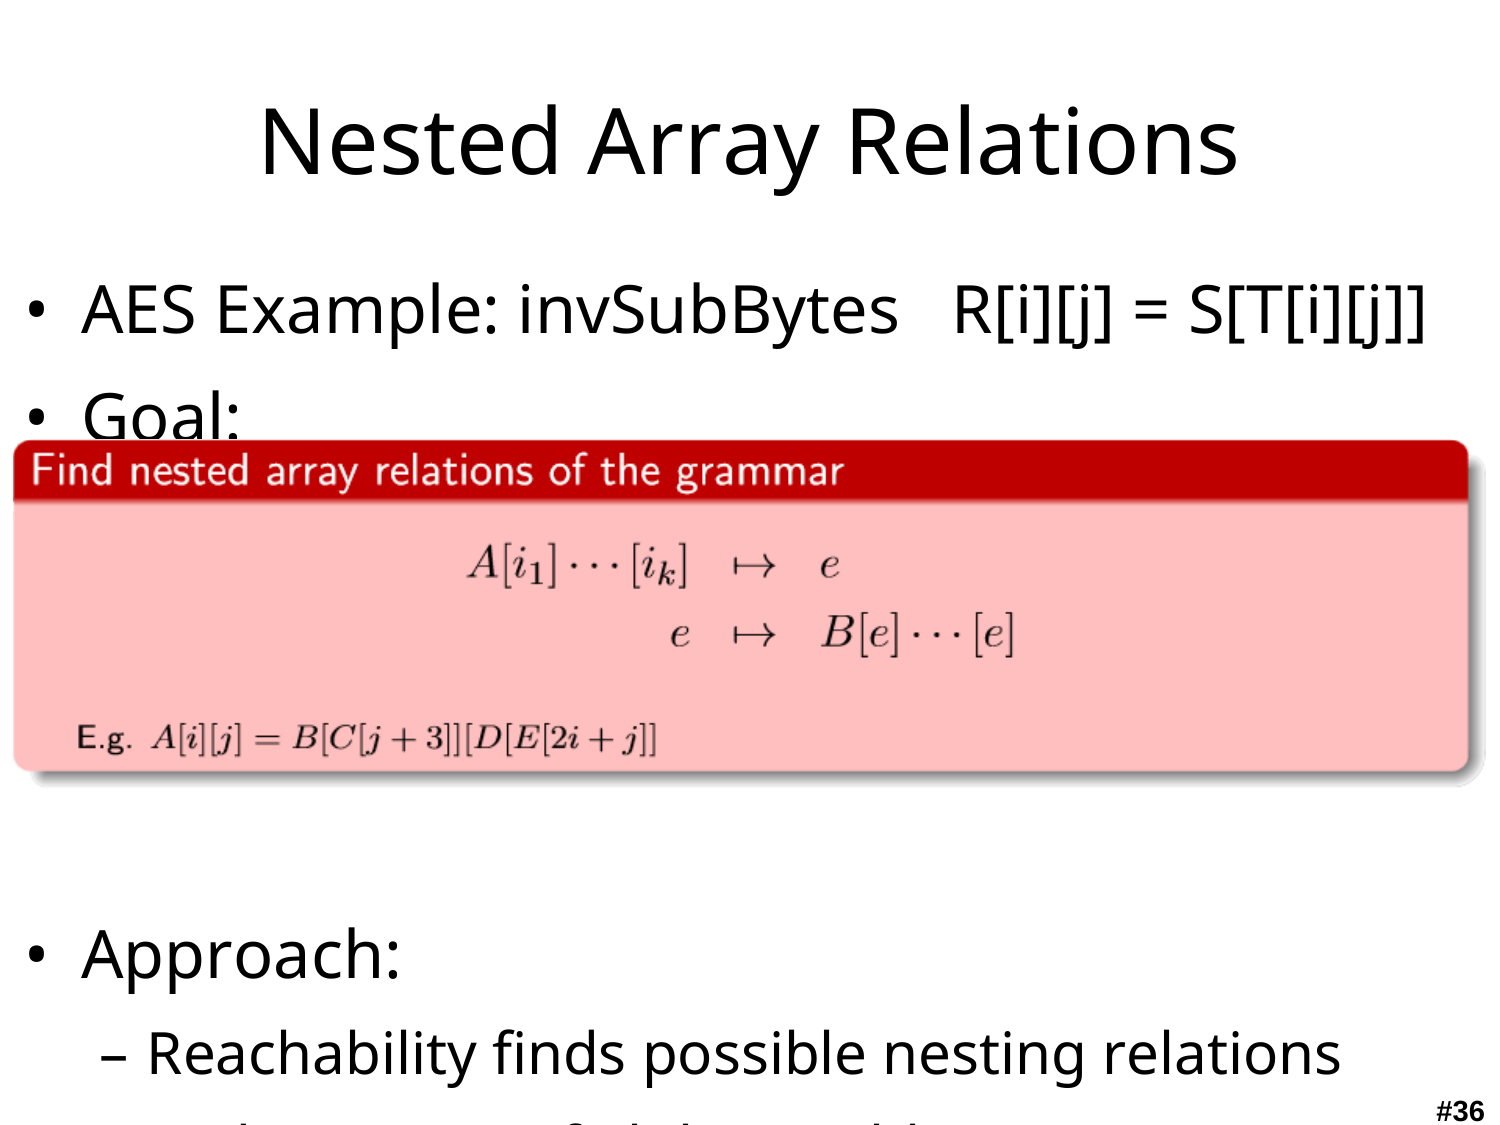

# Nested Array Relations
AES Example: invSubBytes R[i][j] = S[T[i][j]]
Goal:
Approach:
Reachability finds possible nesting relations
Reduce to satisfiability problem, use SMT
36